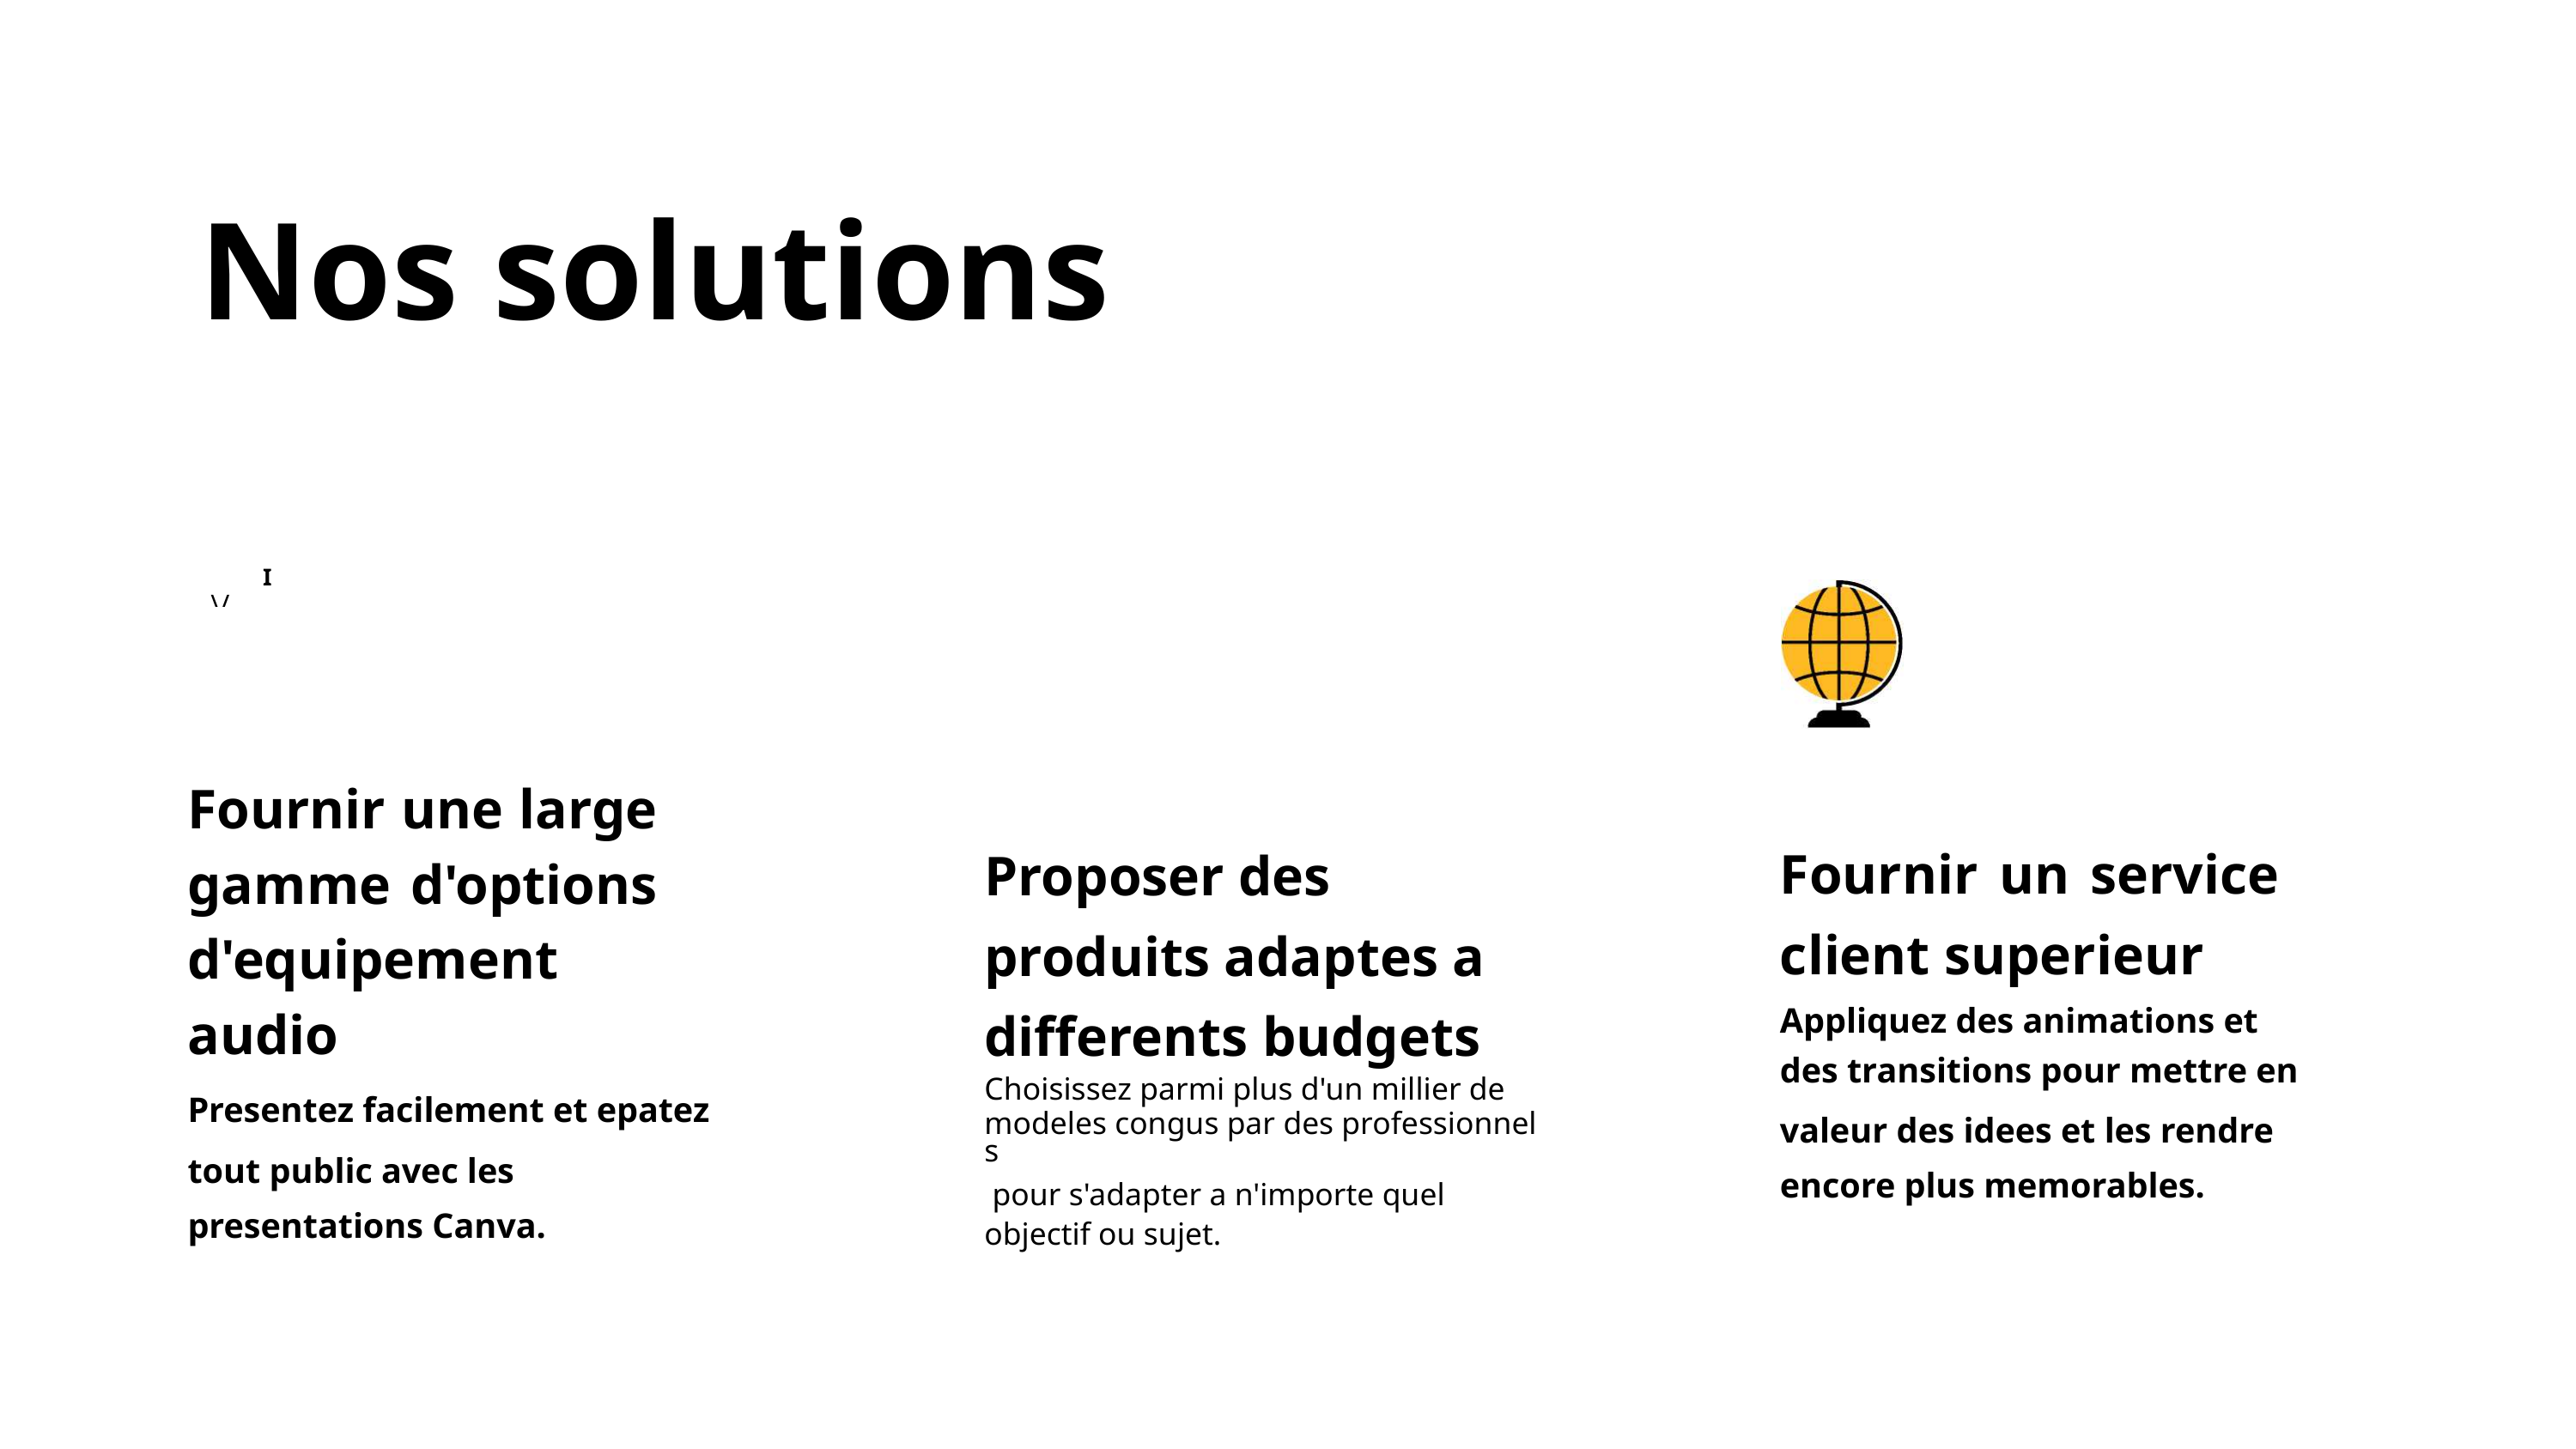

Nos solutions
I
\ /
Fournir une large gamme d'options d'equipement audio
Presentez facilement et epatez tout public avec les presentations Canva.
Fournir un service client superieur
Appliquez des animations et des transitions pour mettre en valeur des idees et les rendre encore plus memorables.
Proposer des produits adaptes a differents budgets
Choisissez parmi plus d'un millier de modeles congus par des professionnels pour s'adapter a n'importe quel objectif ou sujet.